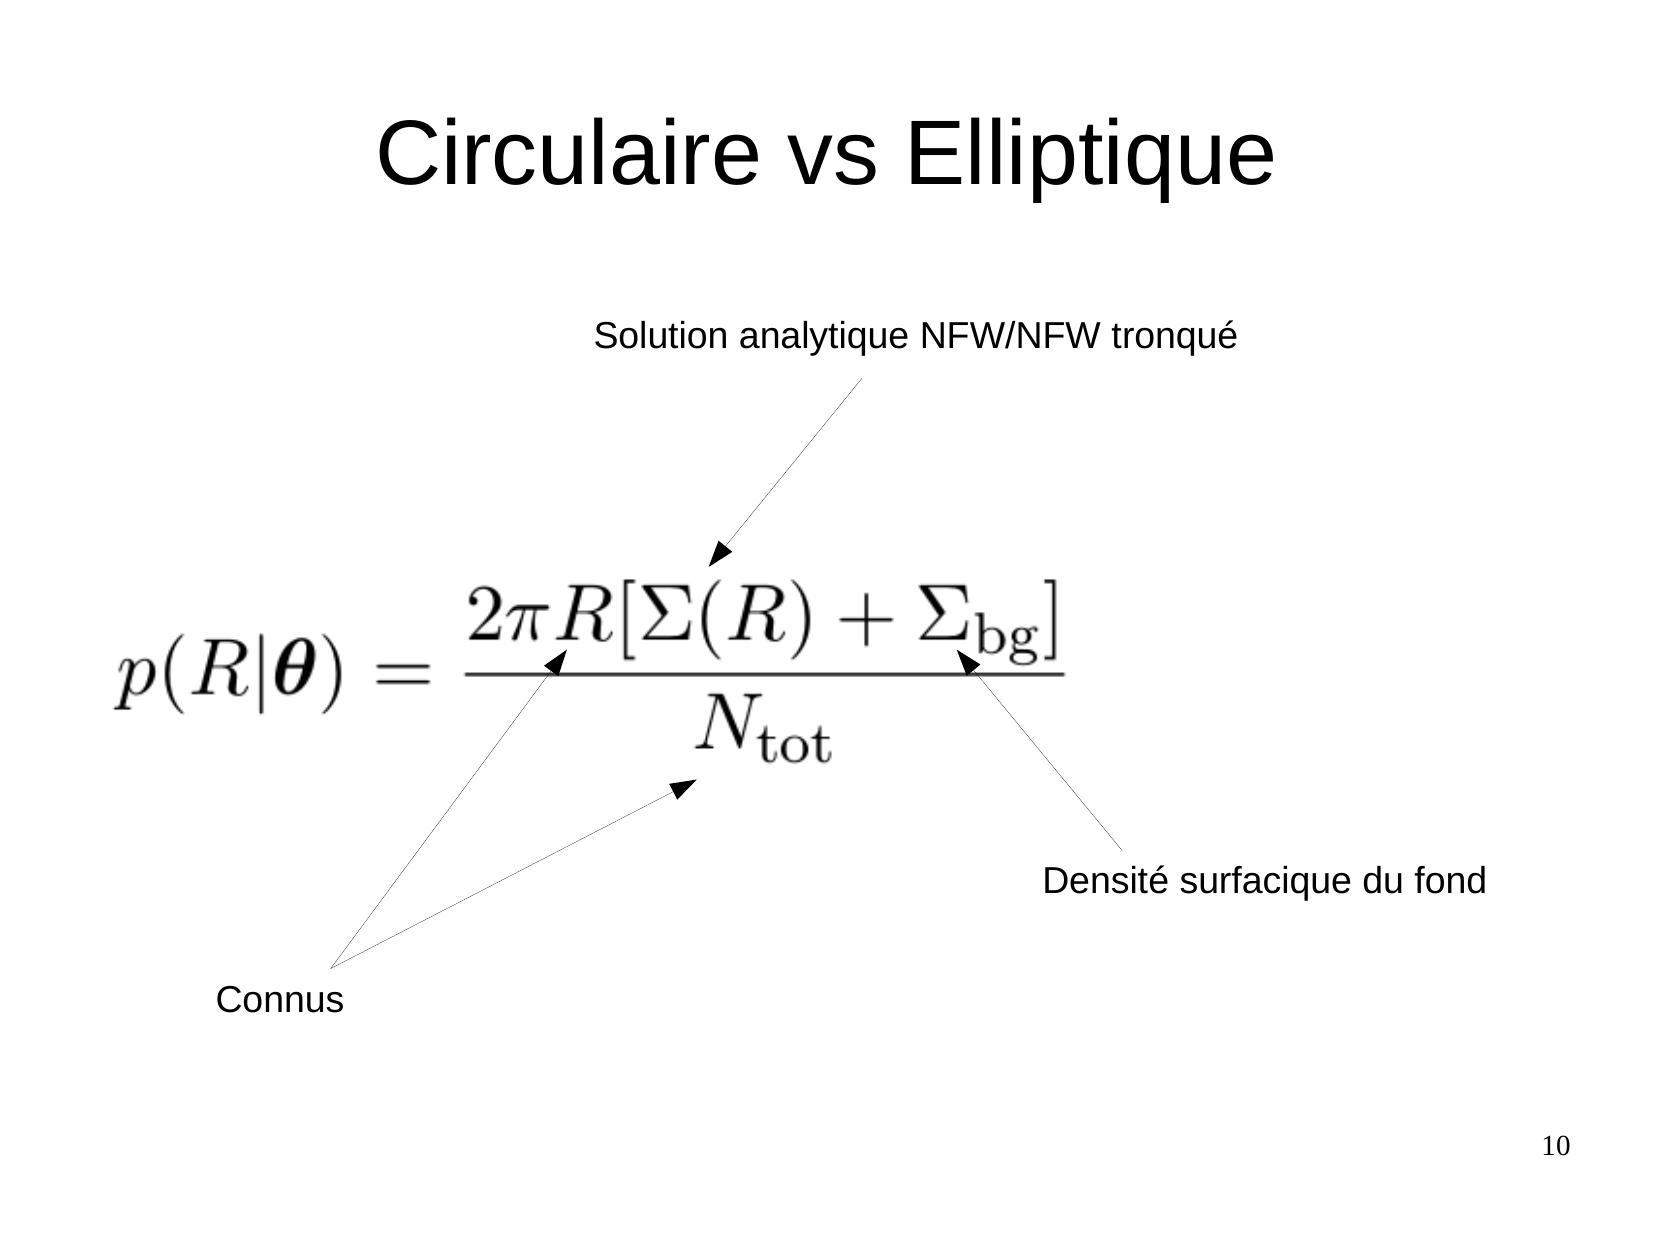

# Circulaire vs Elliptique
Solution analytique NFW/NFW tronqué
Densité surfacique du fond
Connus
10